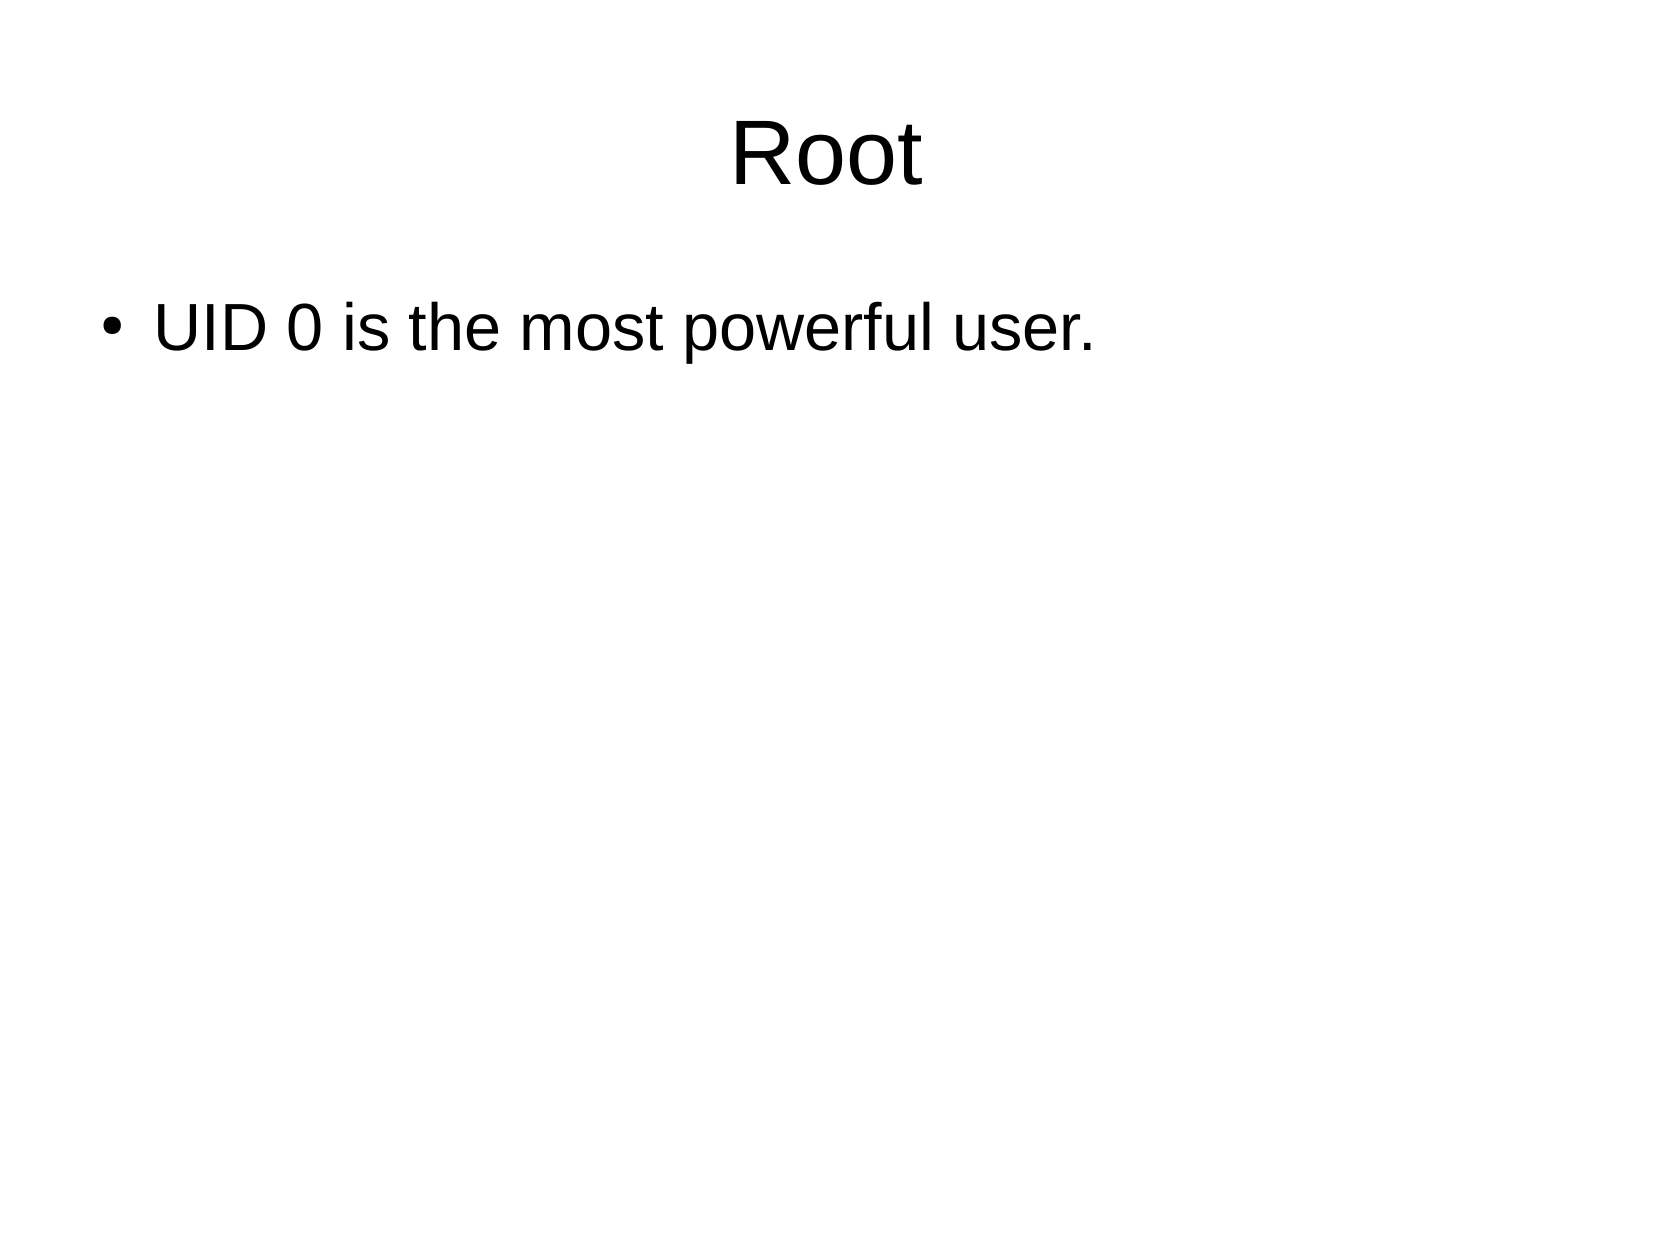

# Root
UID 0 is the most powerful user.